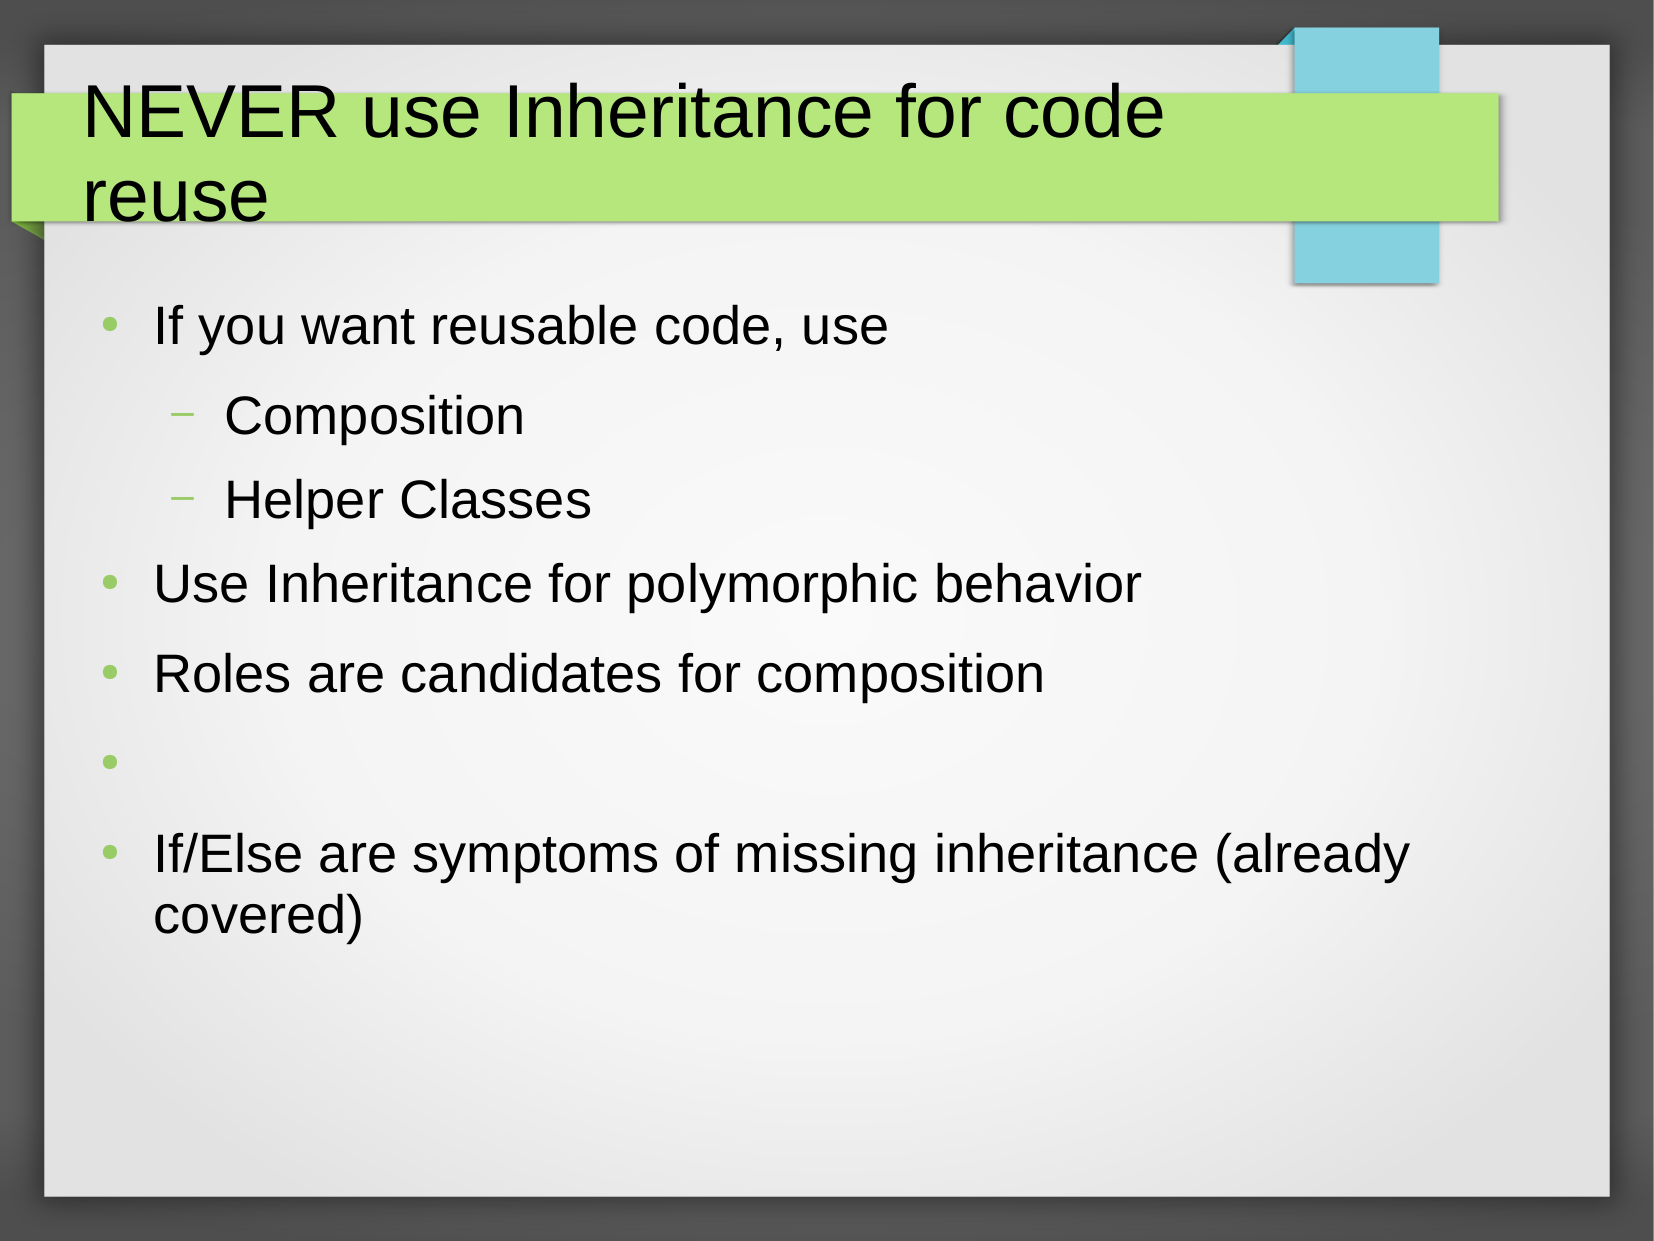

# NEVER use Inheritance for code reuse
If you want reusable code, use
Composition
Helper Classes
Use Inheritance for polymorphic behavior
Roles are candidates for composition
If/Else are symptoms of missing inheritance (already covered)